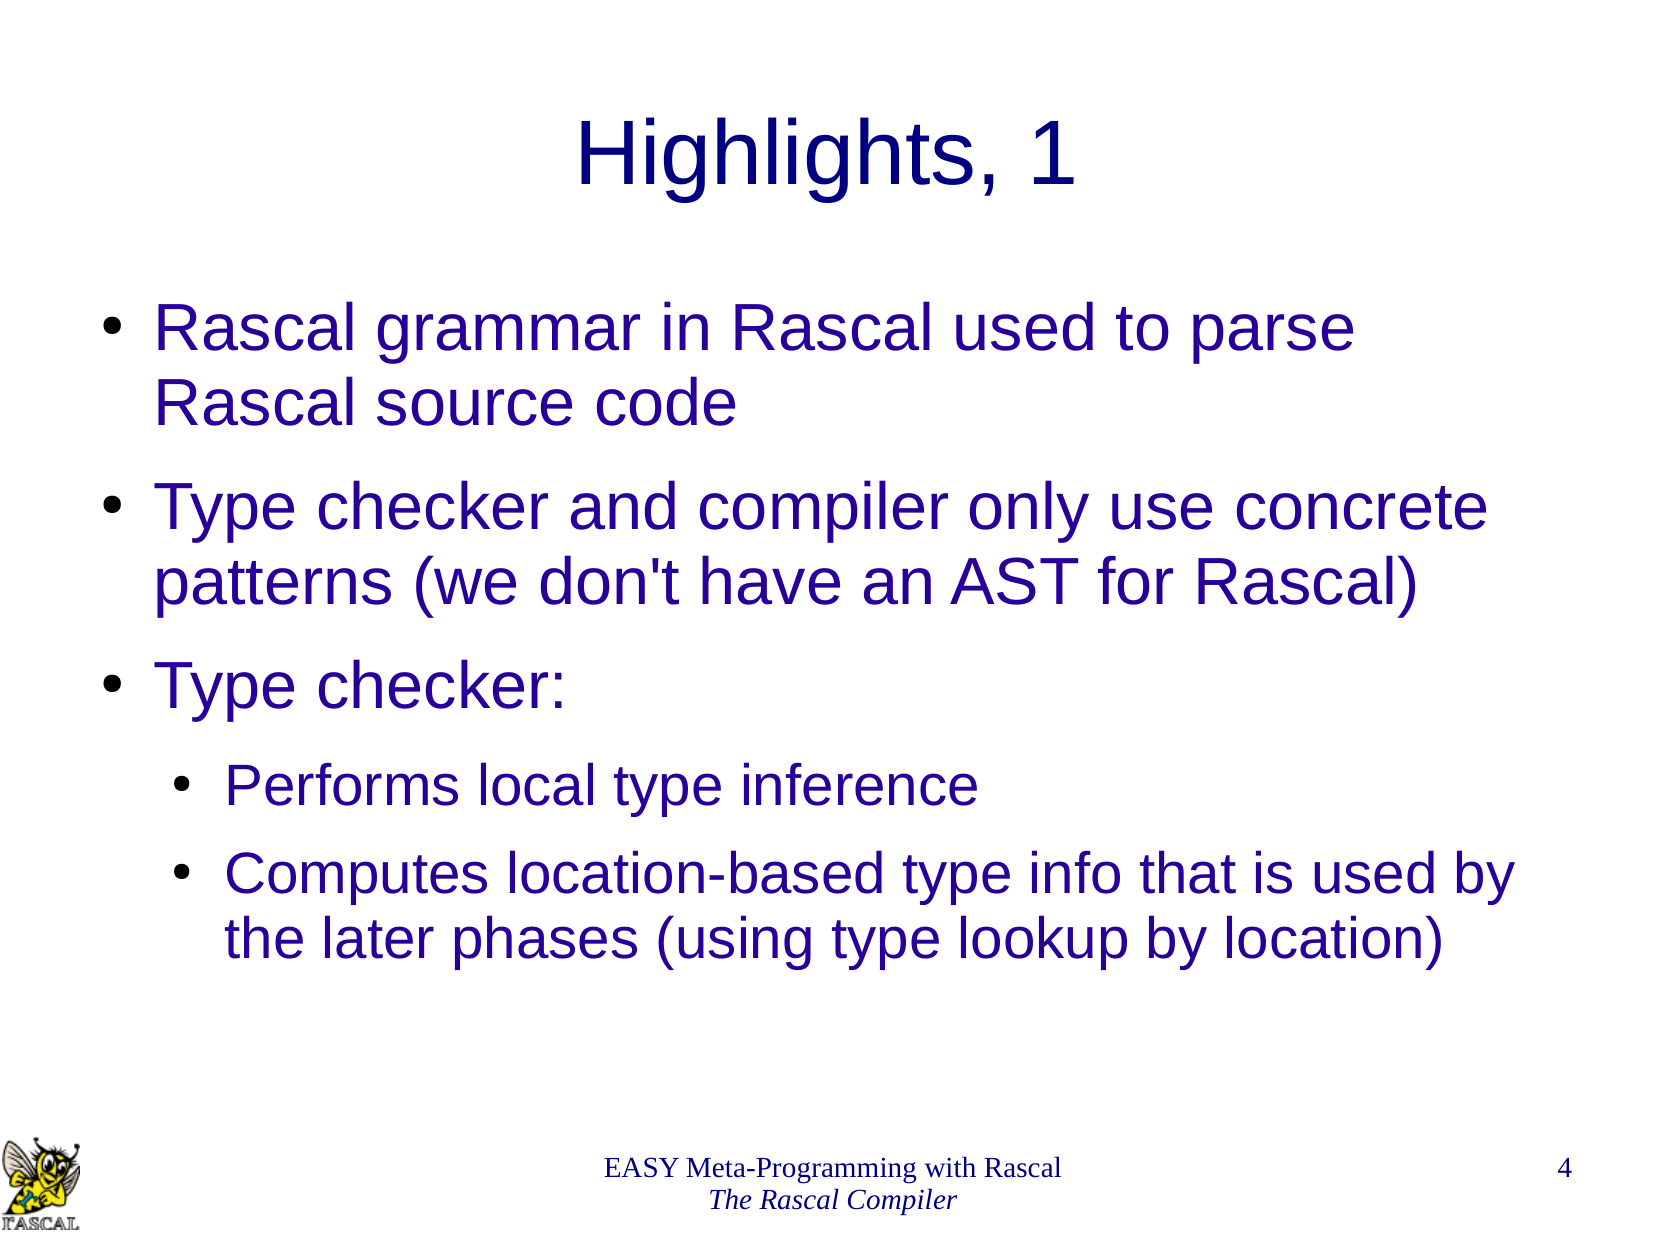

# Highlights, 1
Rascal grammar in Rascal used to parse Rascal source code
Type checker and compiler only use concrete patterns (we don't have an AST for Rascal)
Type checker:
Performs local type inference
Computes location-based type info that is used by the later phases (using type lookup by location)
4